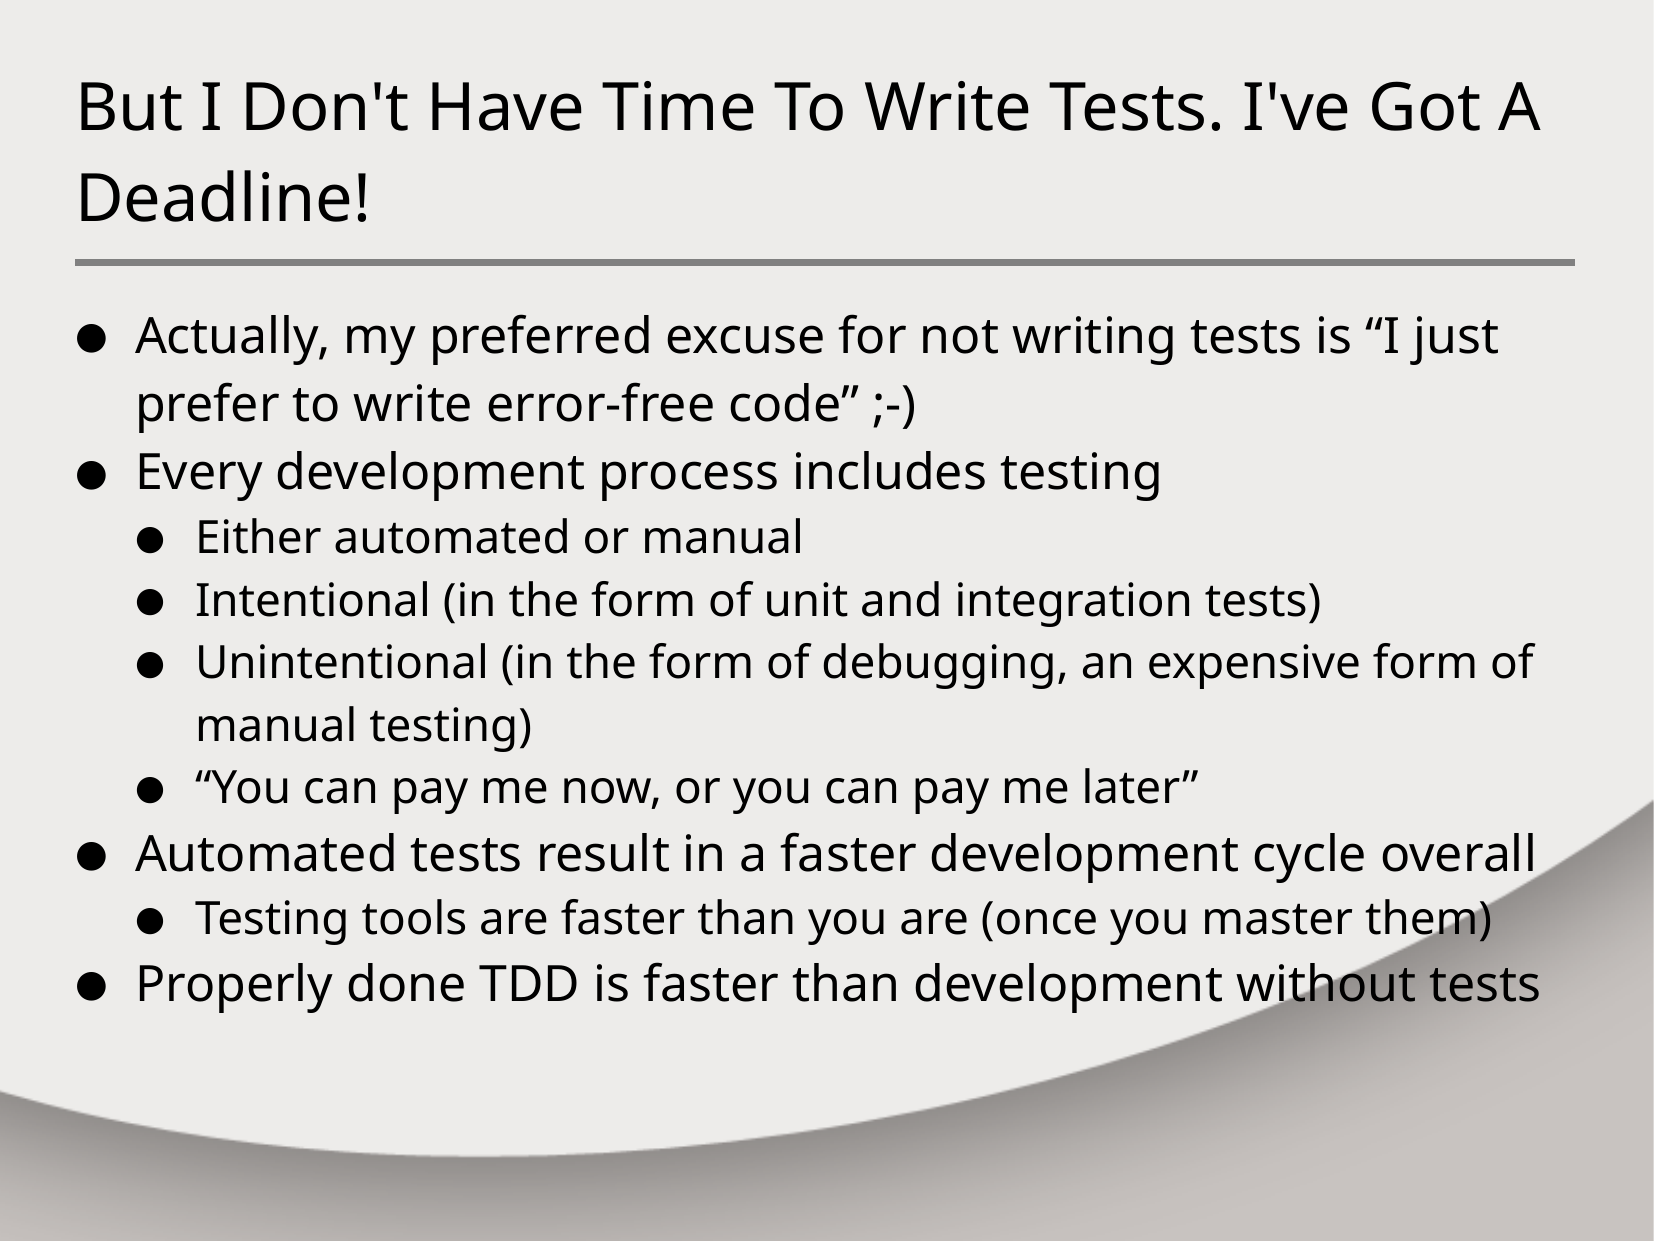

# But I Don't Have Time To Write Tests. I've Got A Deadline!
Actually, my preferred excuse for not writing tests is “I just prefer to write error-free code” ;-)
Every development process includes testing
Either automated or manual
Intentional (in the form of unit and integration tests)
Unintentional (in the form of debugging, an expensive form of manual testing)
“You can pay me now, or you can pay me later”
Automated tests result in a faster development cycle overall
Testing tools are faster than you are (once you master them)
Properly done TDD is faster than development without tests